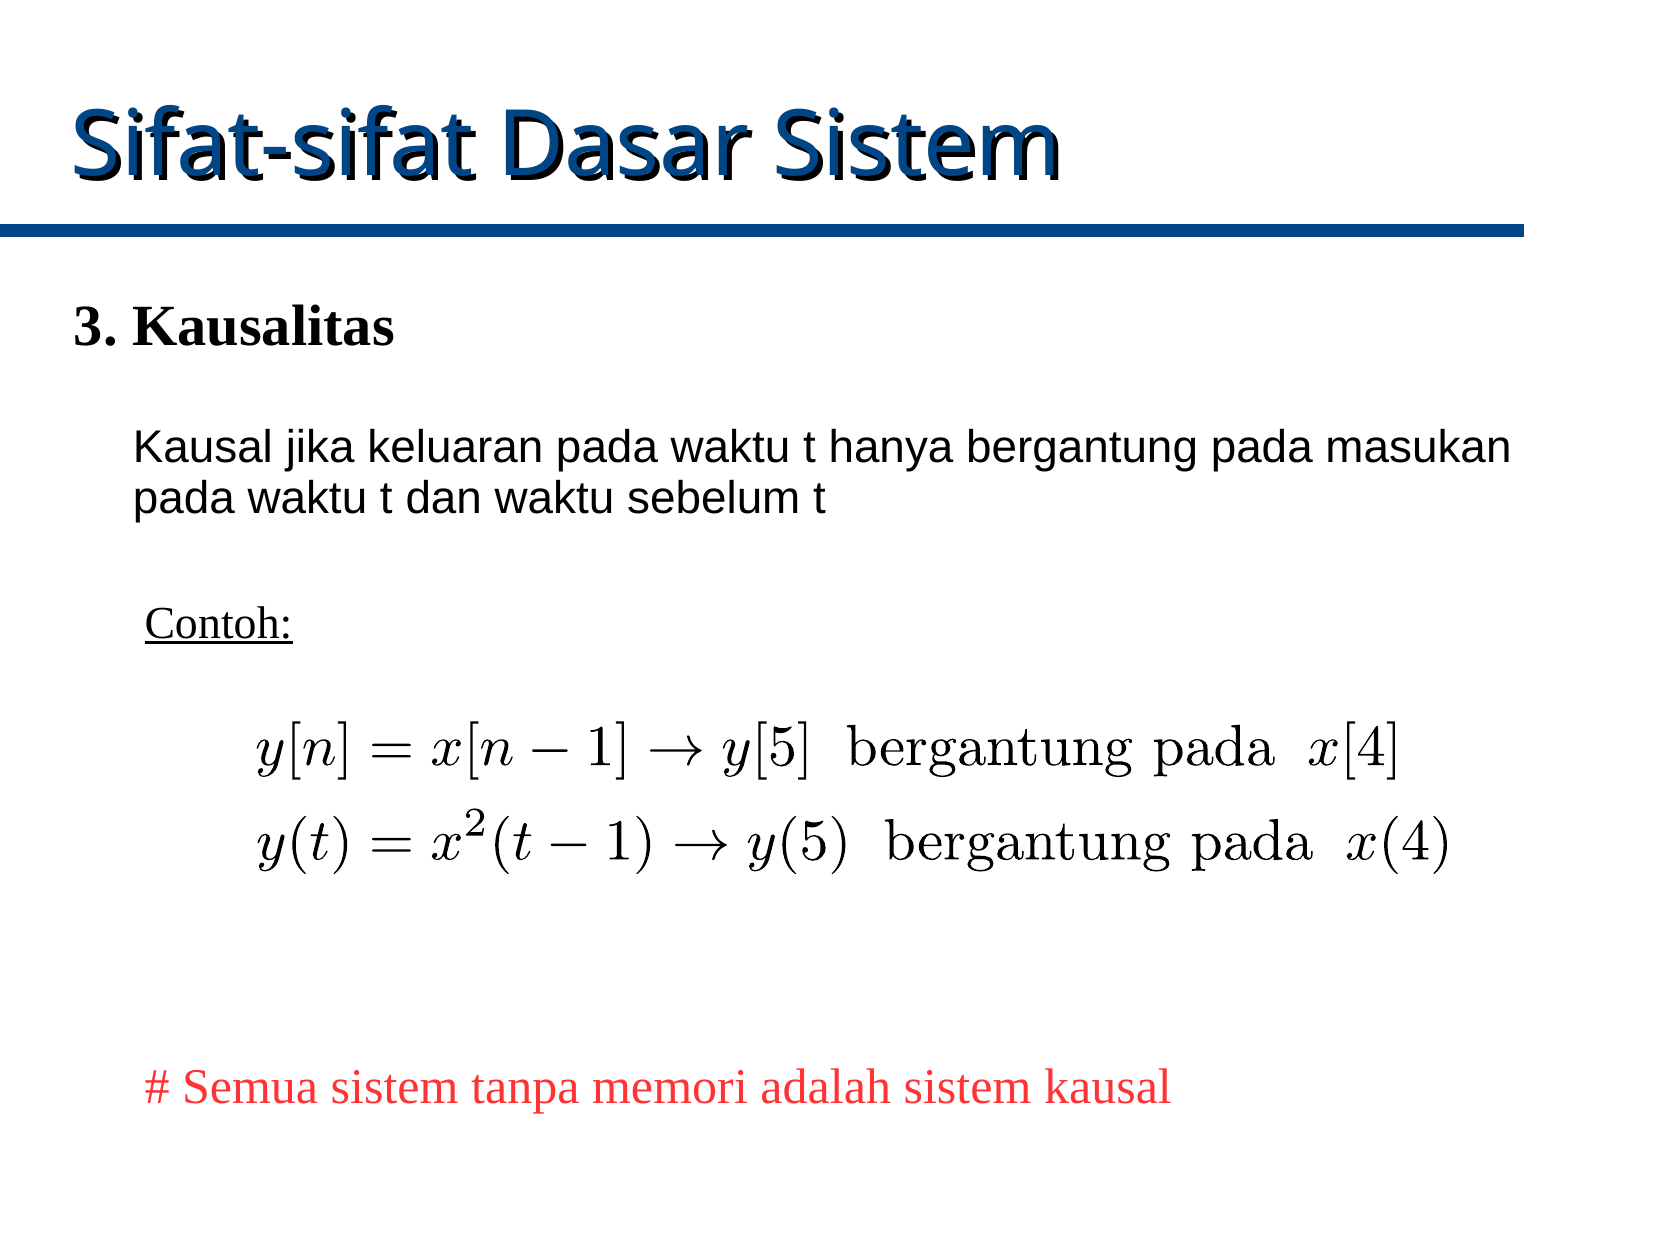

# Sifat-sifat Dasar Sistem
3. Kausalitas
Kausal jika keluaran pada waktu t hanya bergantung pada masukan pada waktu t dan waktu sebelum t
Contoh:
# Semua sistem tanpa memori adalah sistem kausal